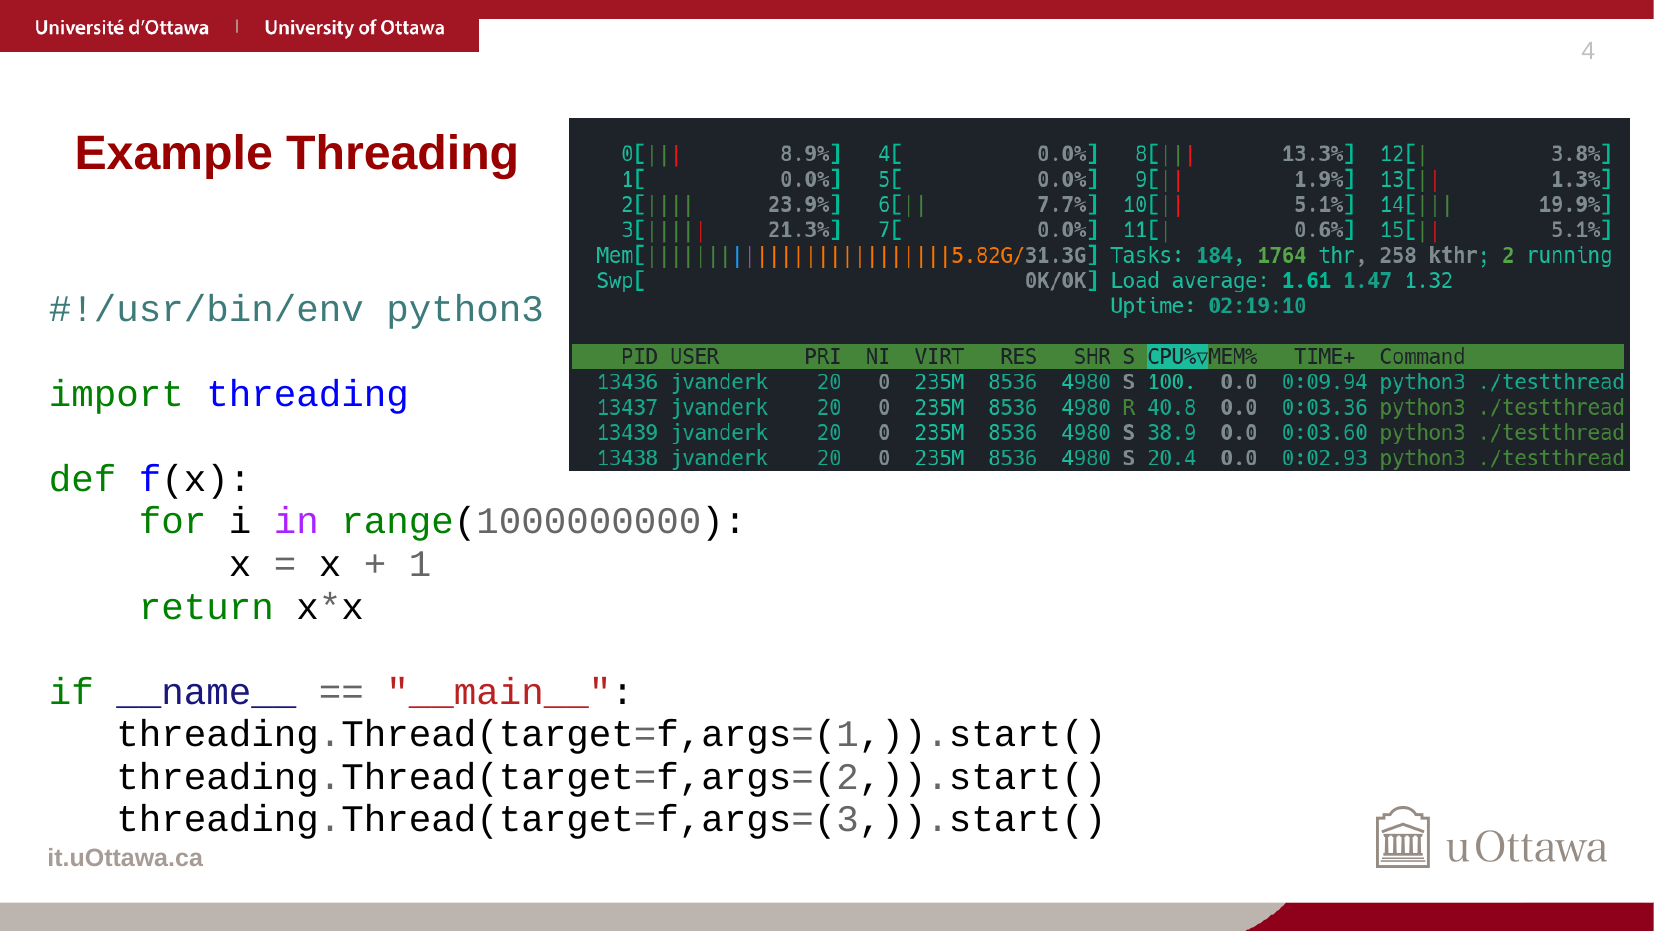

# Example Threading
#!/usr/bin/env python3
import threading
def f(x):
 for i in range(1000000000):
 x = x + 1
 return x*x
if __name__ == "__main__":
 threading.Thread(target=f,args=(1,)).start()
 threading.Thread(target=f,args=(2,)).start()
 threading.Thread(target=f,args=(3,)).start()